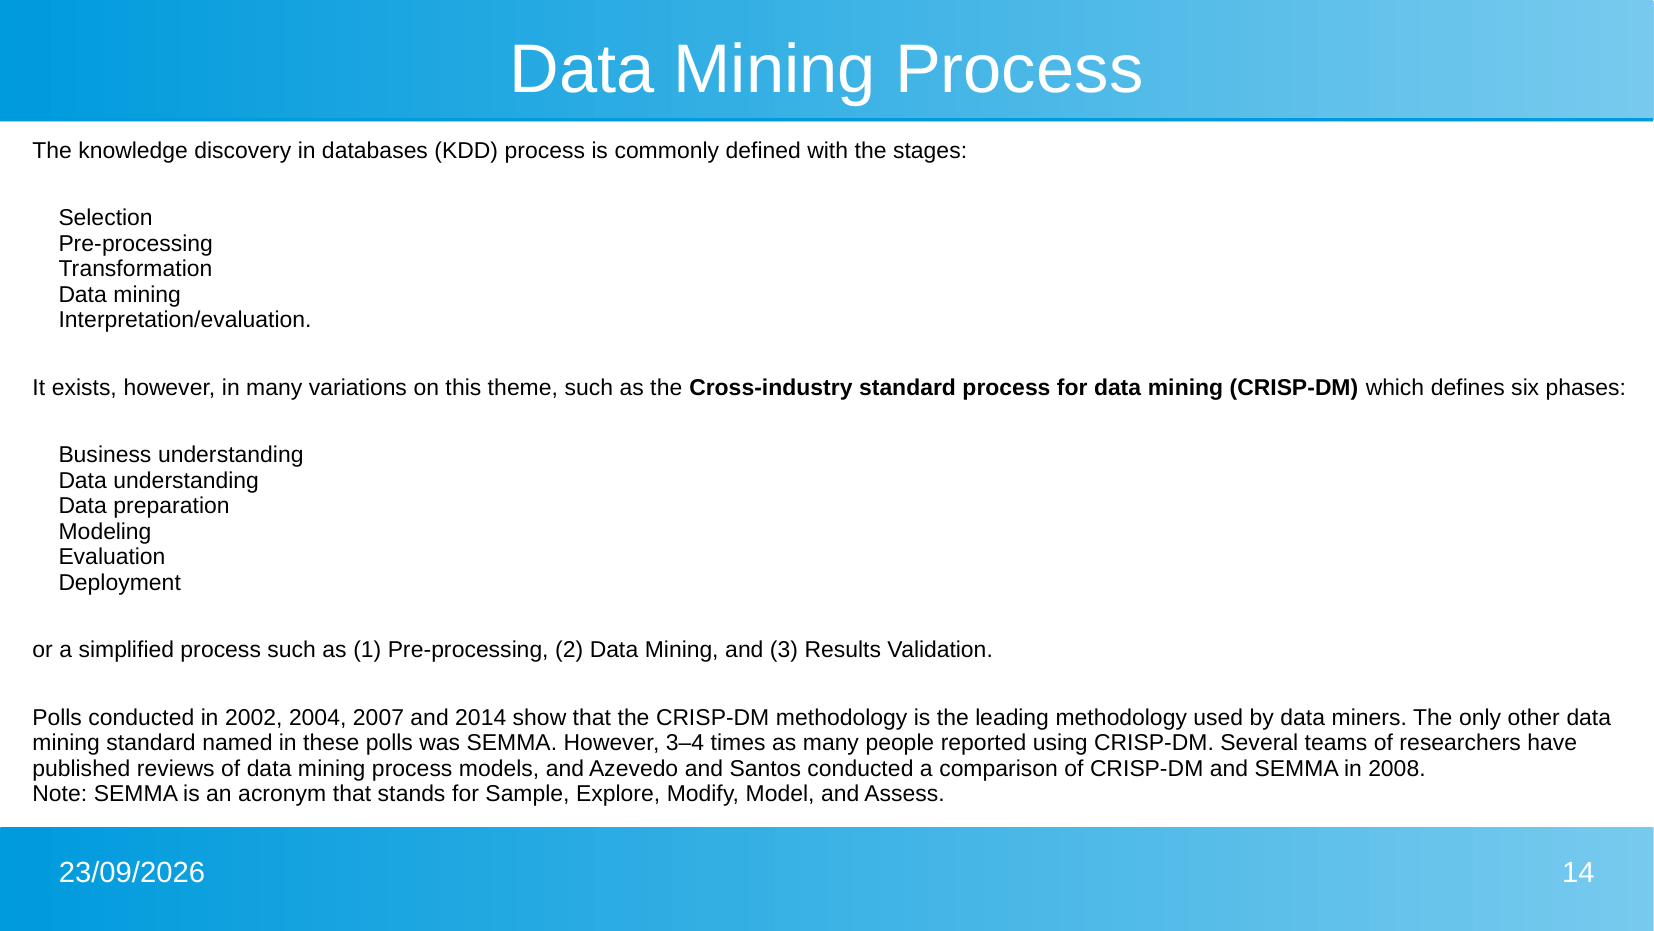

# Data Mining Process
The knowledge discovery in databases (KDD) process is commonly defined with the stages:
 Selection
 Pre-processing
 Transformation
 Data mining
 Interpretation/evaluation.
It exists, however, in many variations on this theme, such as the Cross-industry standard process for data mining (CRISP-DM) which defines six phases:
 Business understanding
 Data understanding
 Data preparation
 Modeling
 Evaluation
 Deployment
or a simplified process such as (1) Pre-processing, (2) Data Mining, and (3) Results Validation.
Polls conducted in 2002, 2004, 2007 and 2014 show that the CRISP-DM methodology is the leading methodology used by data miners. The only other data mining standard named in these polls was SEMMA. However, 3–4 times as many people reported using CRISP-DM. Several teams of researchers have published reviews of data mining process models, and Azevedo and Santos conducted a comparison of CRISP-DM and SEMMA in 2008.
Note: SEMMA is an acronym that stands for Sample, Explore, Modify, Model, and Assess.
14